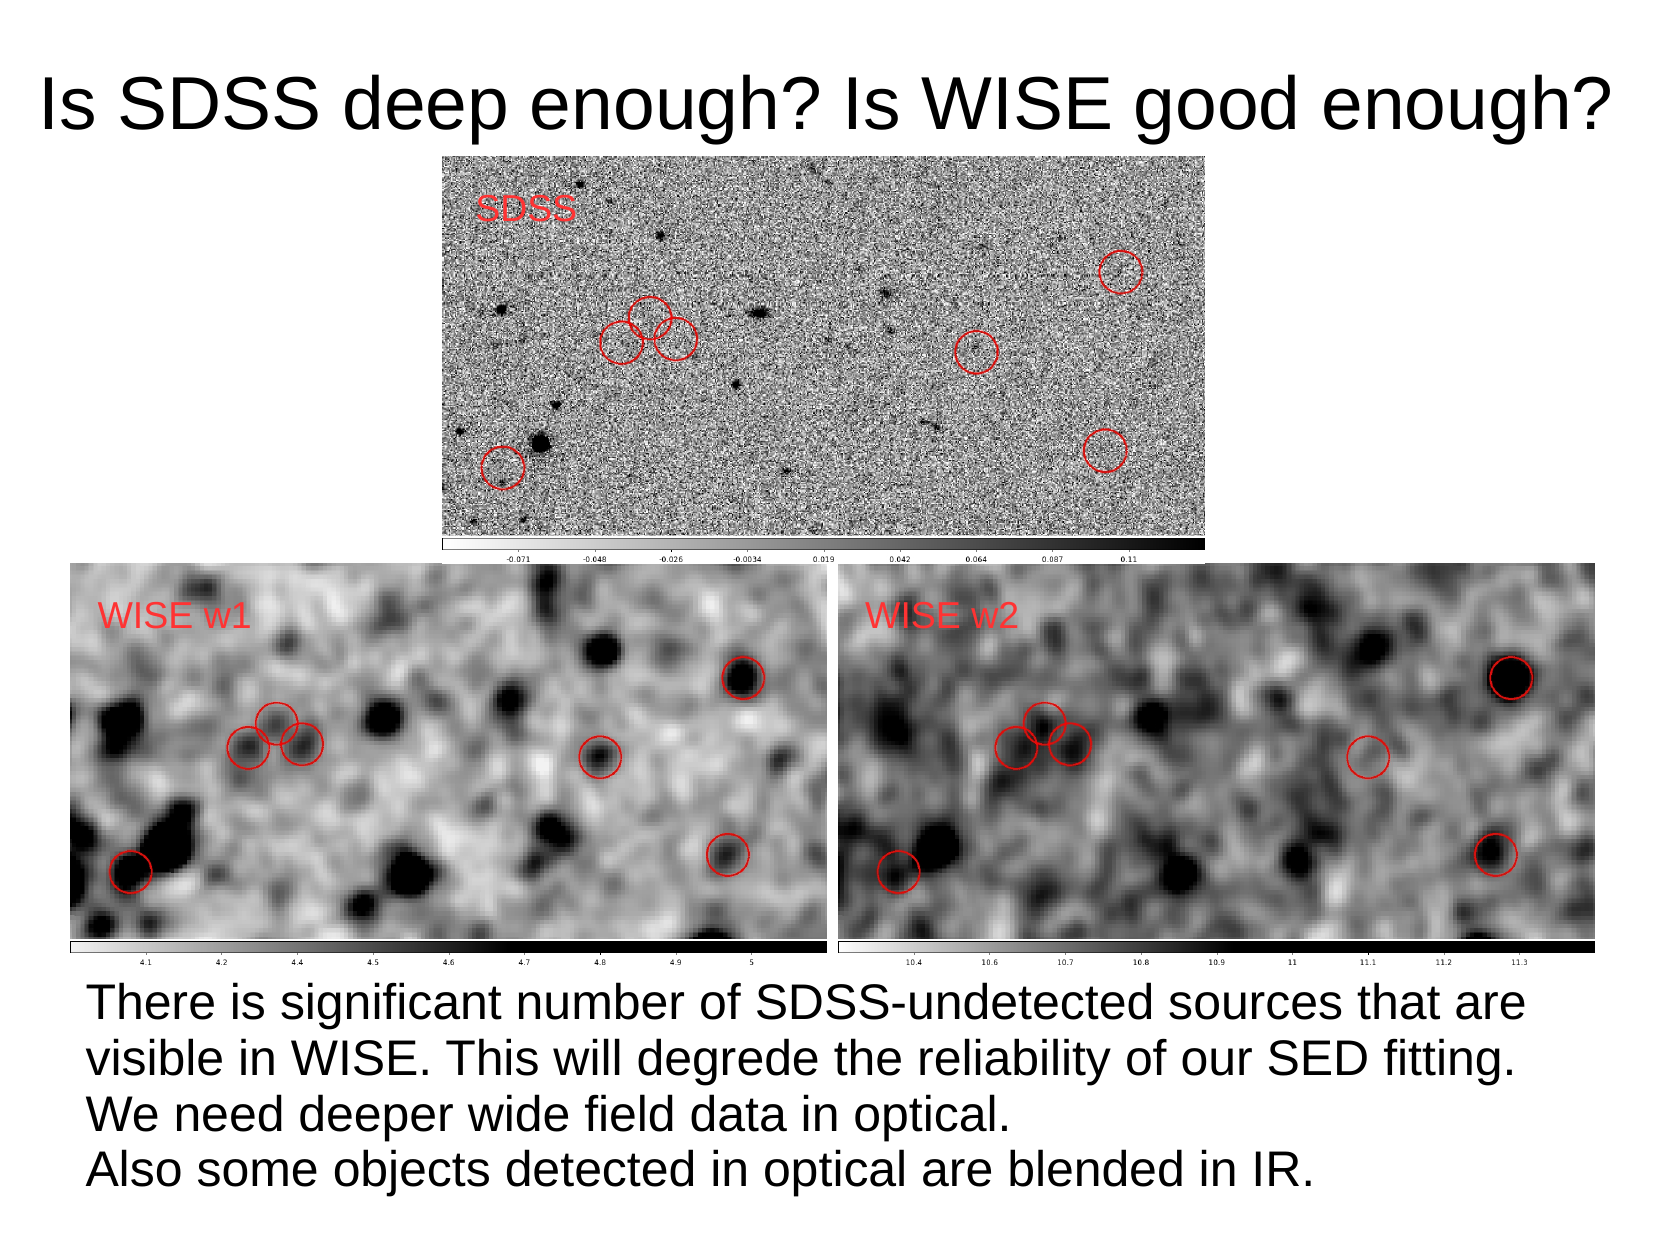

# Is SDSS deep enough? Is WISE good enough?
SDSS
WISE w1
WISE w2
There is significant number of SDSS-undetected sources that are visible in WISE. This will degrede the reliability of our SED fitting. We need deeper wide field data in optical.
Also some objects detected in optical are blended in IR.